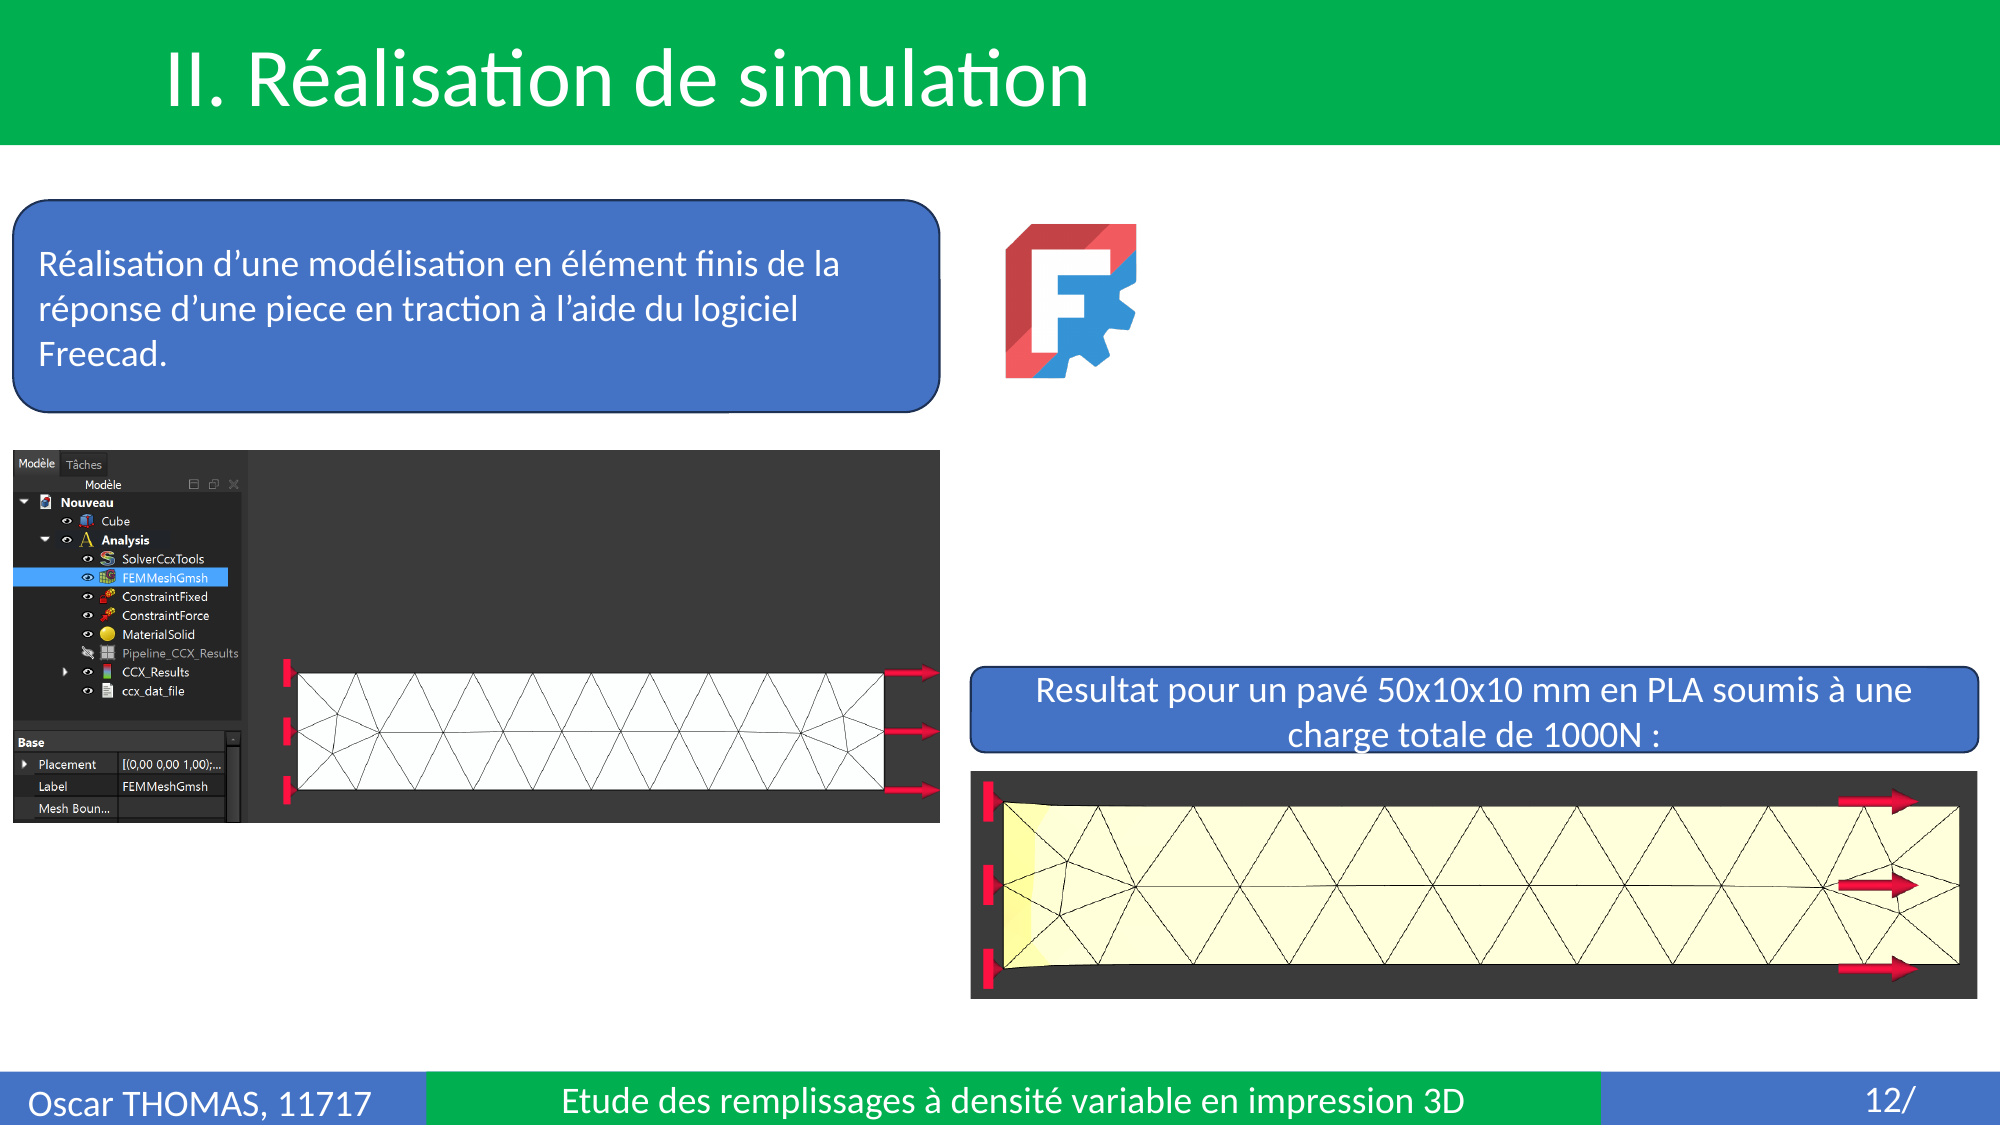

II. Réalisation de simulation
Réalisation d’une modélisation en élément finis de la réponse d’une piece en traction à l’aide du logiciel Freecad.
Resultat pour un pavé 50x10x10 mm en PLA soumis à une charge totale de 1000N :
12/
Oscar THOMAS, 11717
Etude des remplissages à densité variable en impression 3D